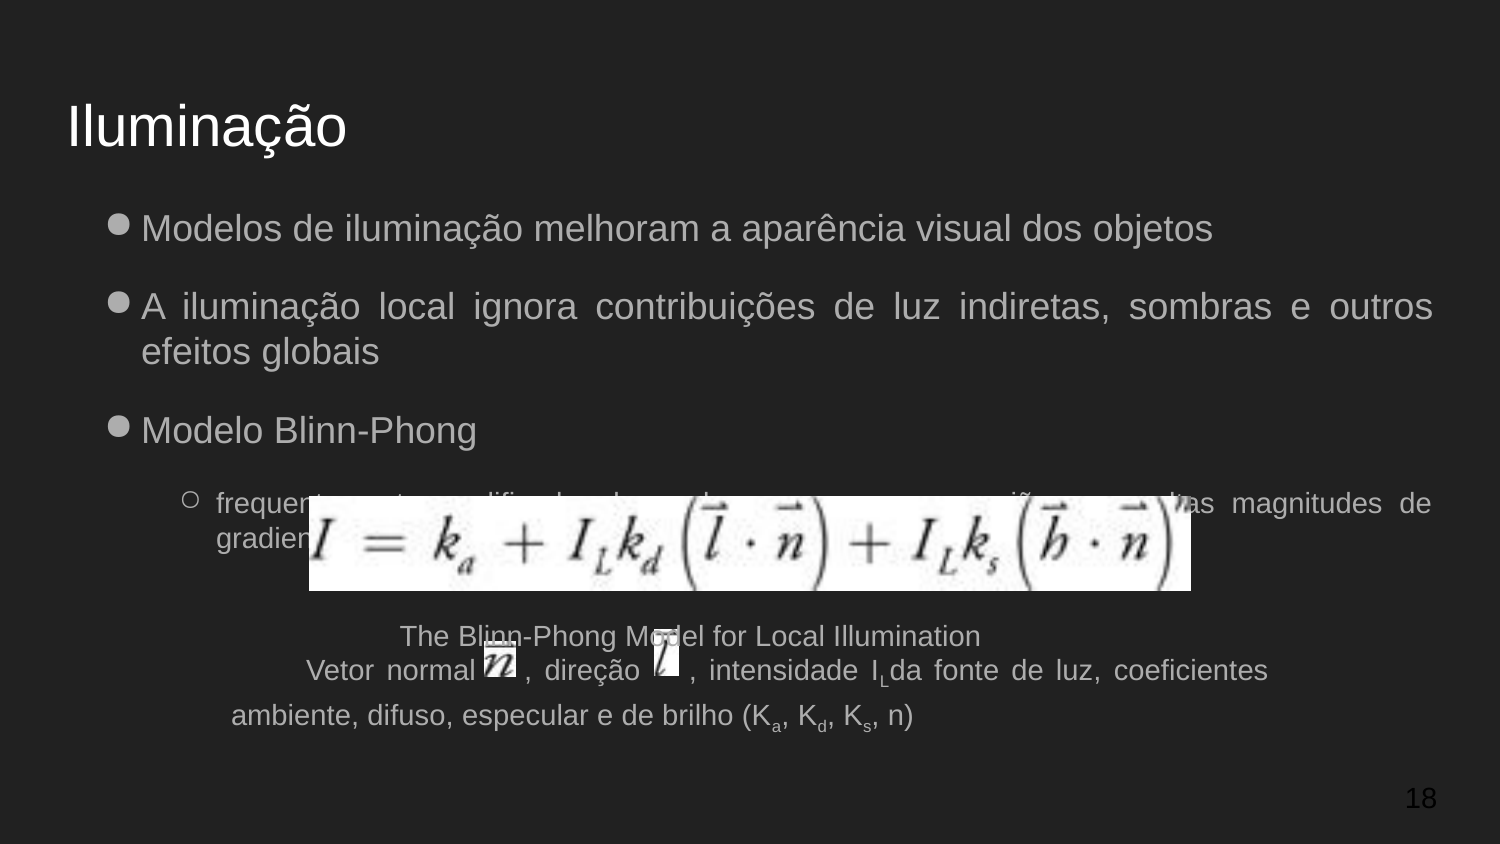

# Iluminação
Modelos de iluminação melhoram a aparência visual dos objetos
A iluminação local ignora contribuições de luz indiretas, sombras e outros efeitos globais
Modelo Blinn-Phong
frequentemente modificado, de modo que apenas as regiões com altas magnitudes de gradiente estão sombreadas
The Blinn-Phong Model for Local Illumination
Vetor normal , direção , intensidade ILda fonte de luz, coeficientes ambiente, difuso, especular e de brilho (Ka, Kd, Ks, n)